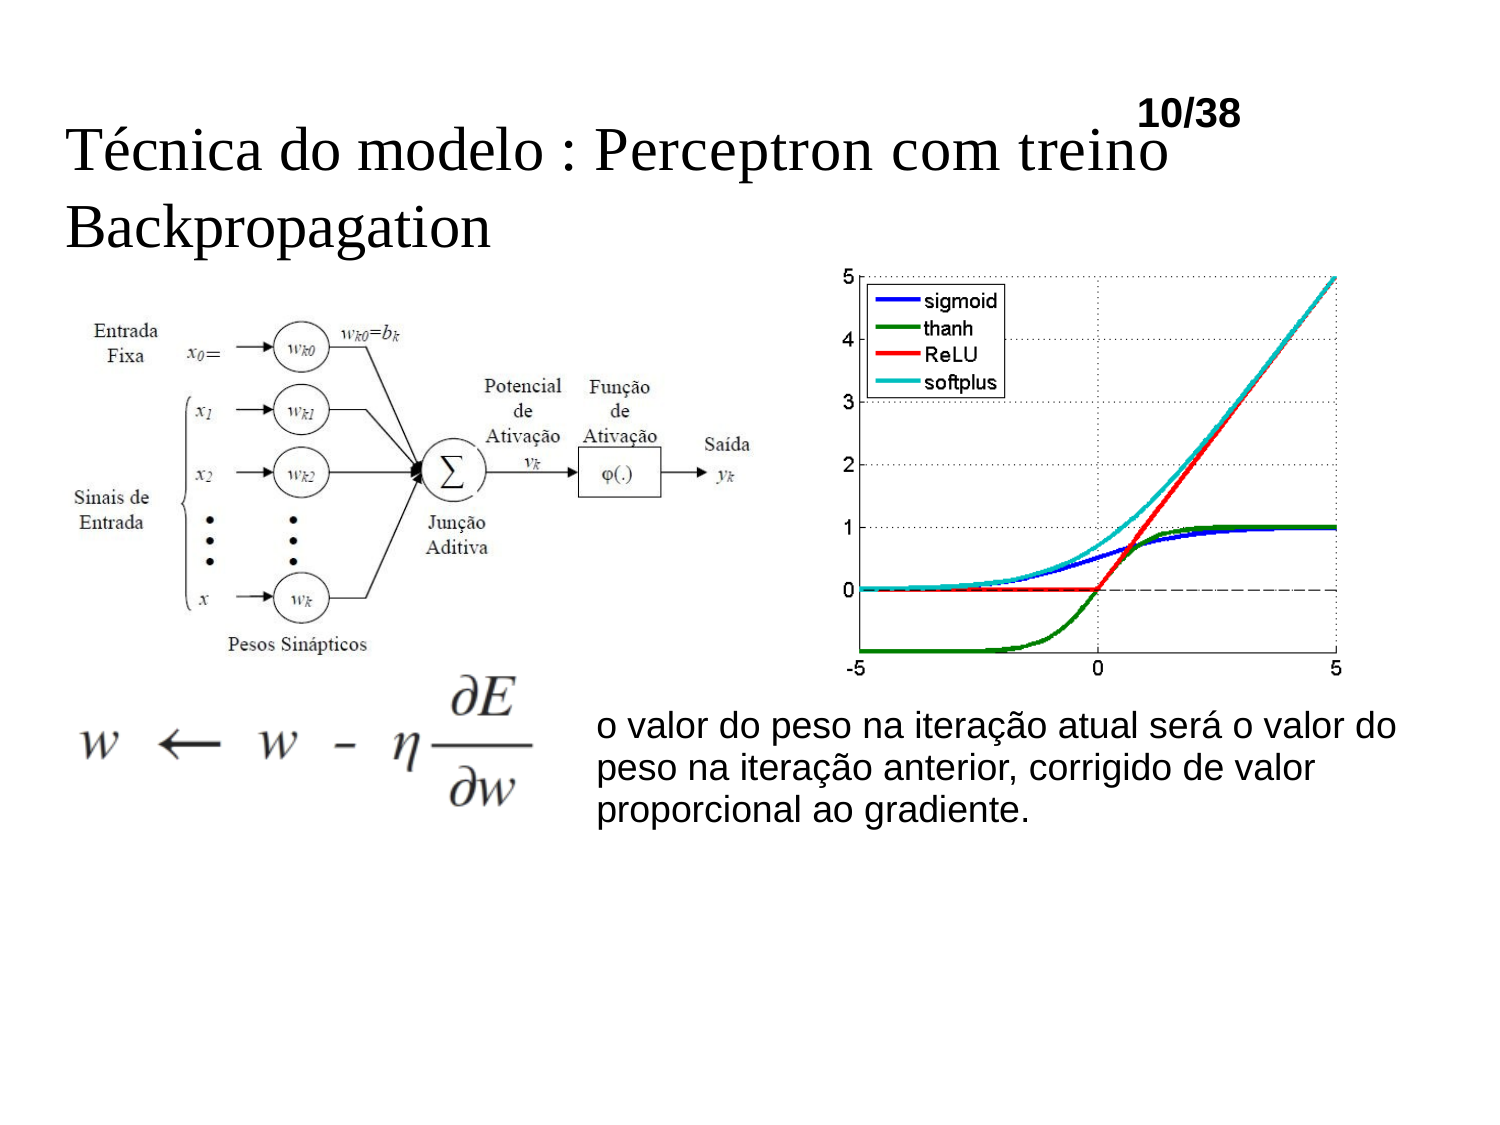

10/38
Técnica do modelo : Perceptron com treino
Backpropagation
o valor do peso na iteração atual será o valor do peso na iteração anterior, corrigido de valor proporcional ao gradiente.